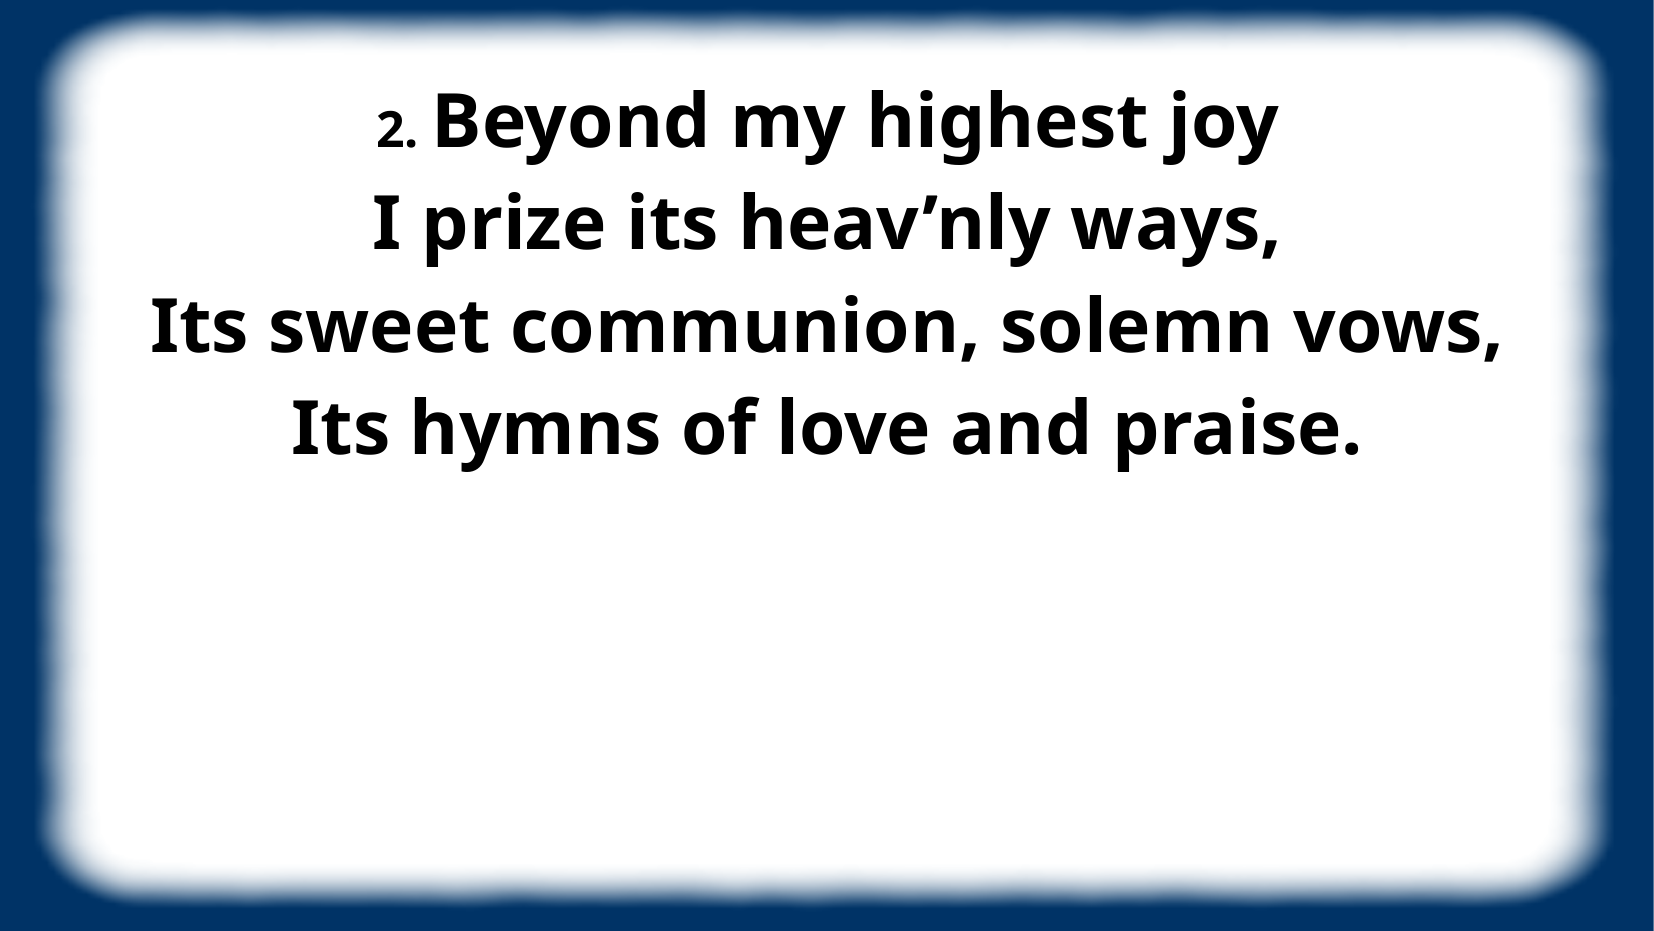

2. Beyond my highest joy
I prize its heav’nly ways,
Its sweet communion, solemn vows,
Its hymns of love and praise.